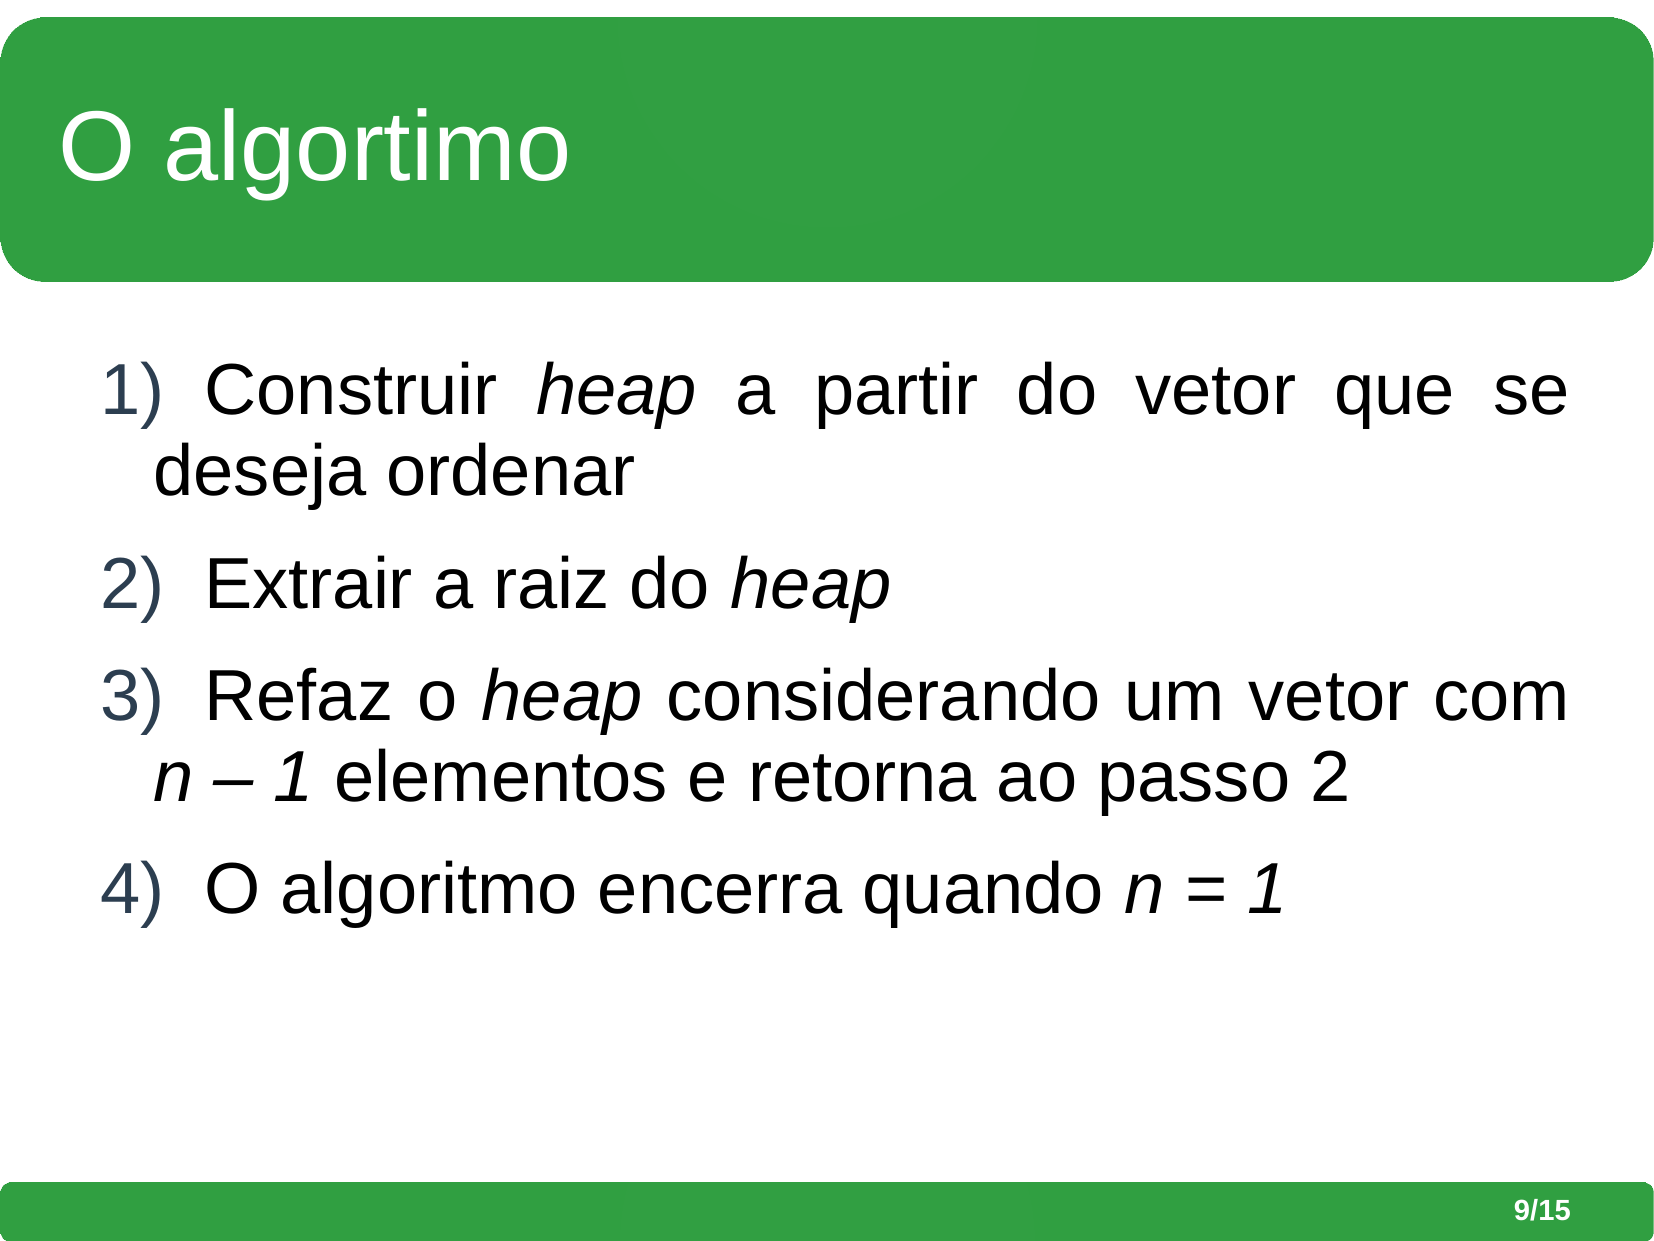

# O algortimo
Construir heap a partir do vetor que se deseja ordenar
Extrair a raiz do heap
Refaz o heap considerando um vetor com n – 1 elementos e retorna ao passo 2
O algoritmo encerra quando n = 1
9